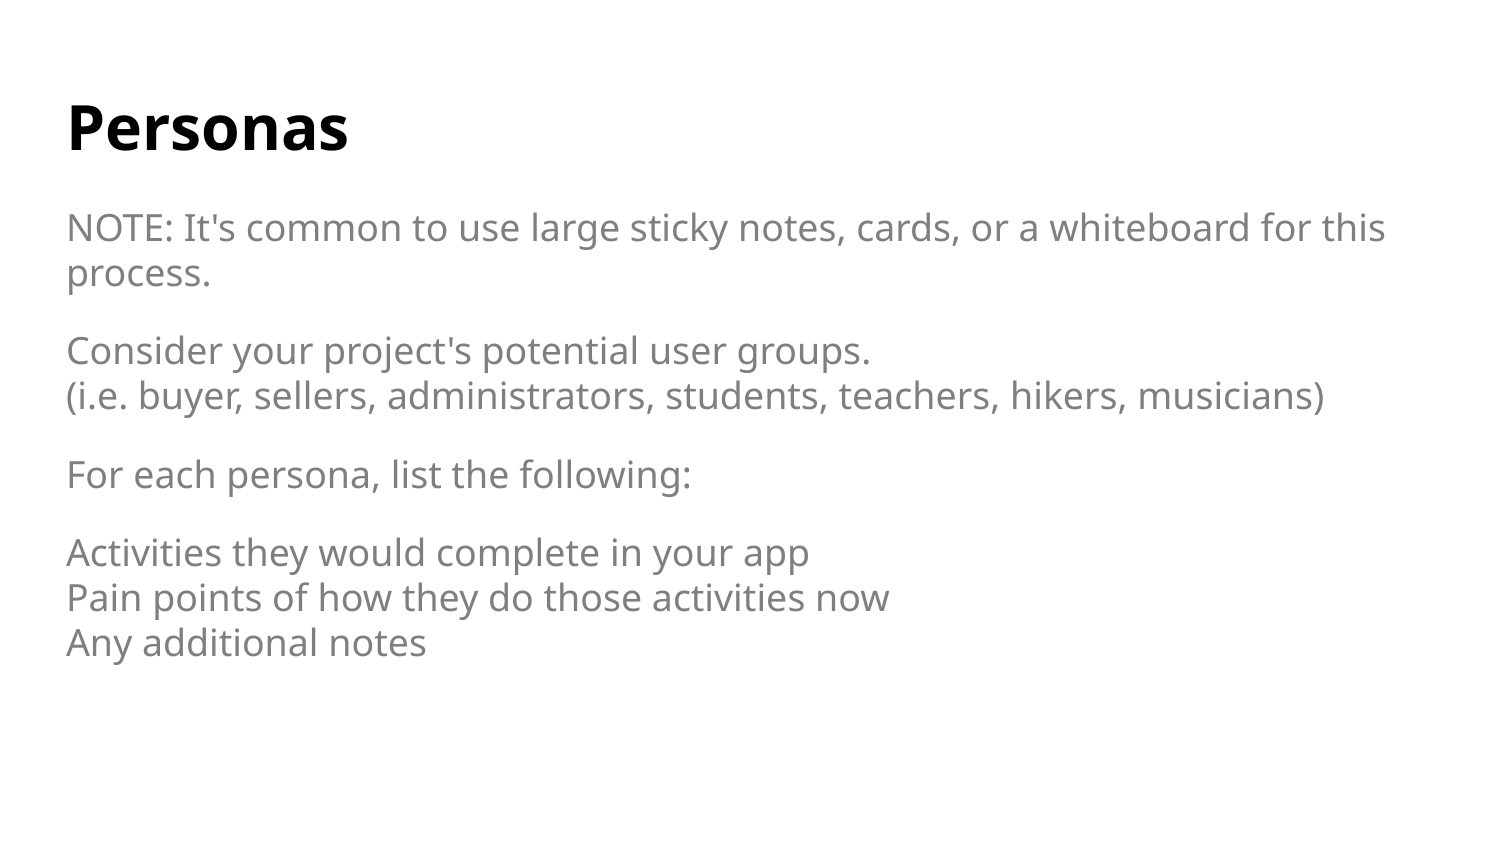

# Personas
NOTE: It's common to use large sticky notes, cards, or a whiteboard for this process.
Consider your project's potential user groups.
(i.e. buyer, sellers, administrators, students, teachers, hikers, musicians)
For each persona, list the following:
Activities they would complete in your app
Pain points of how they do those activities now
Any additional notes